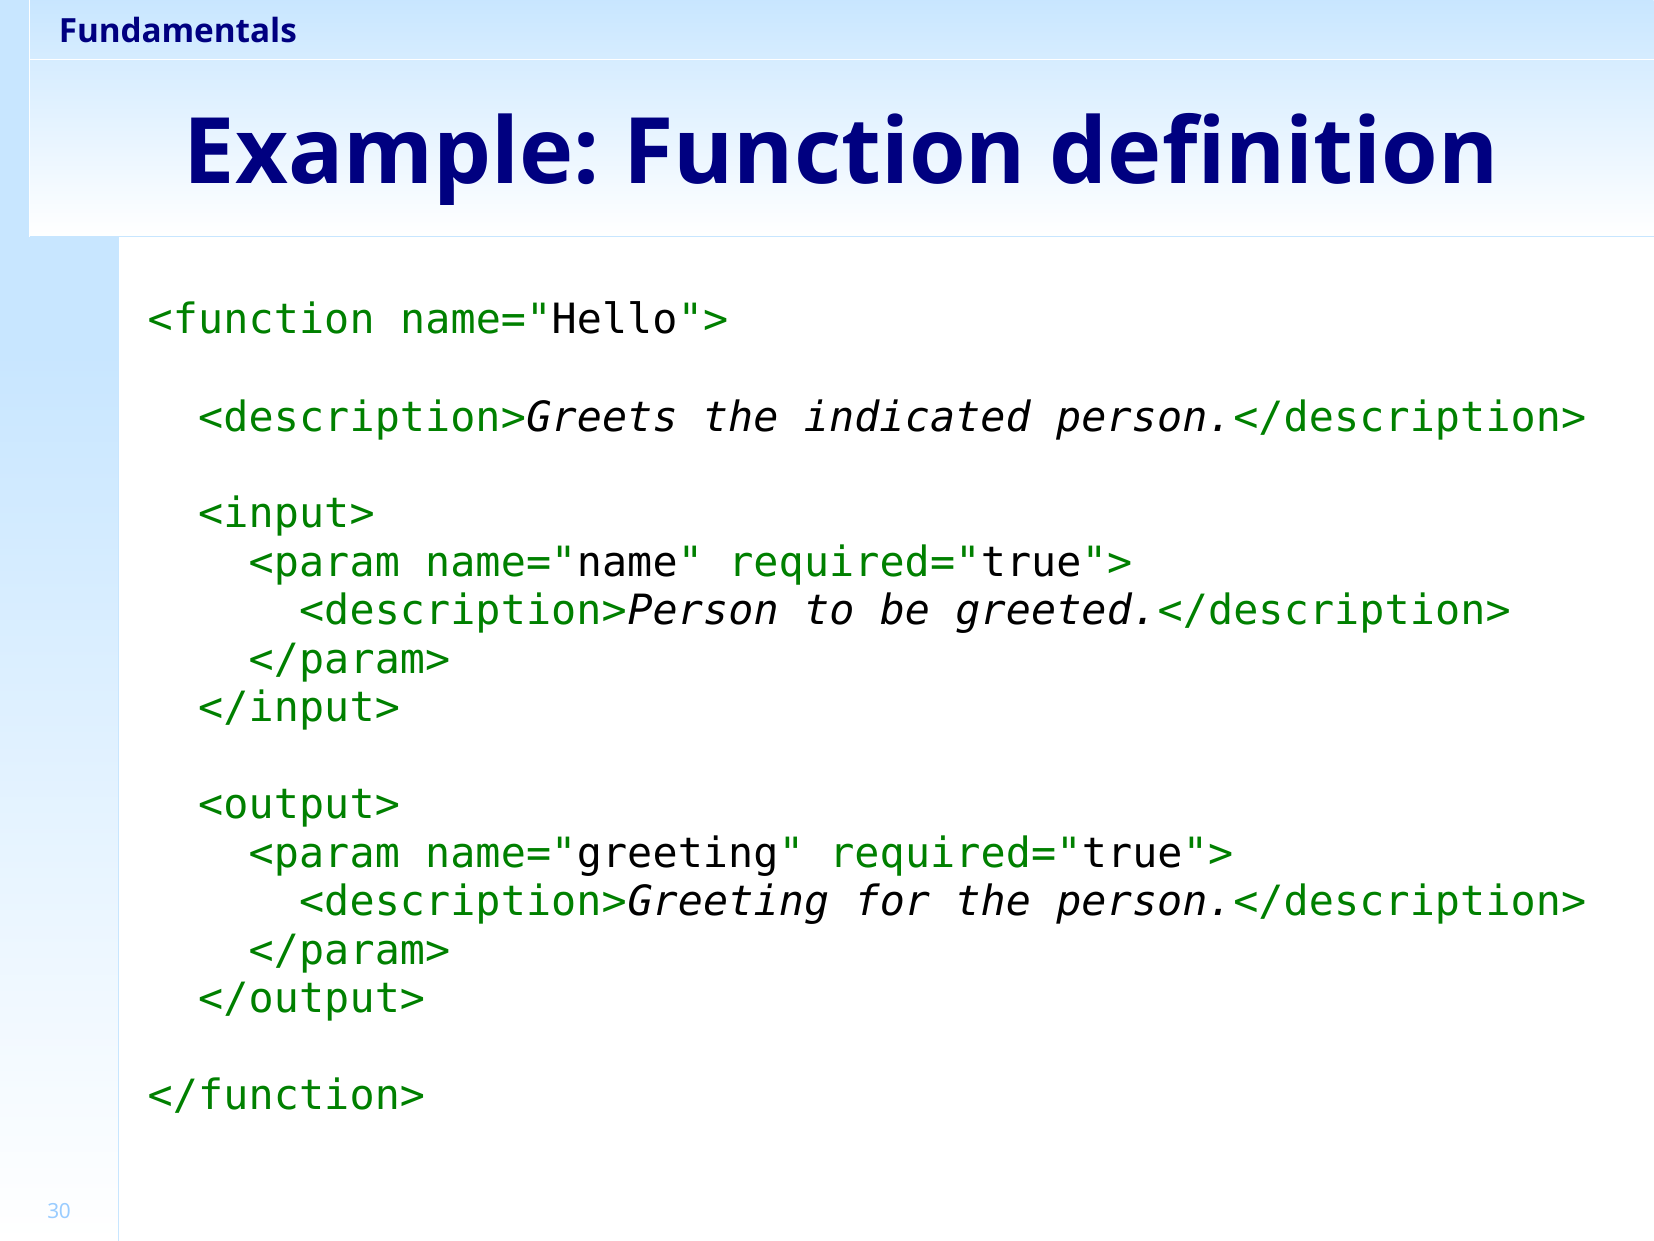

Fundamentals
# Example: Function definition
<function name="Hello">
 <description>Greets the indicated person.</description>
 <input>
 <param name="name" required="true">
 <description>Person to be greeted.</description>
 </param>
 </input>
 <output>
 <param name="greeting" required="true">
 <description>Greeting for the person.</description>
 </param>
 </output>
</function>